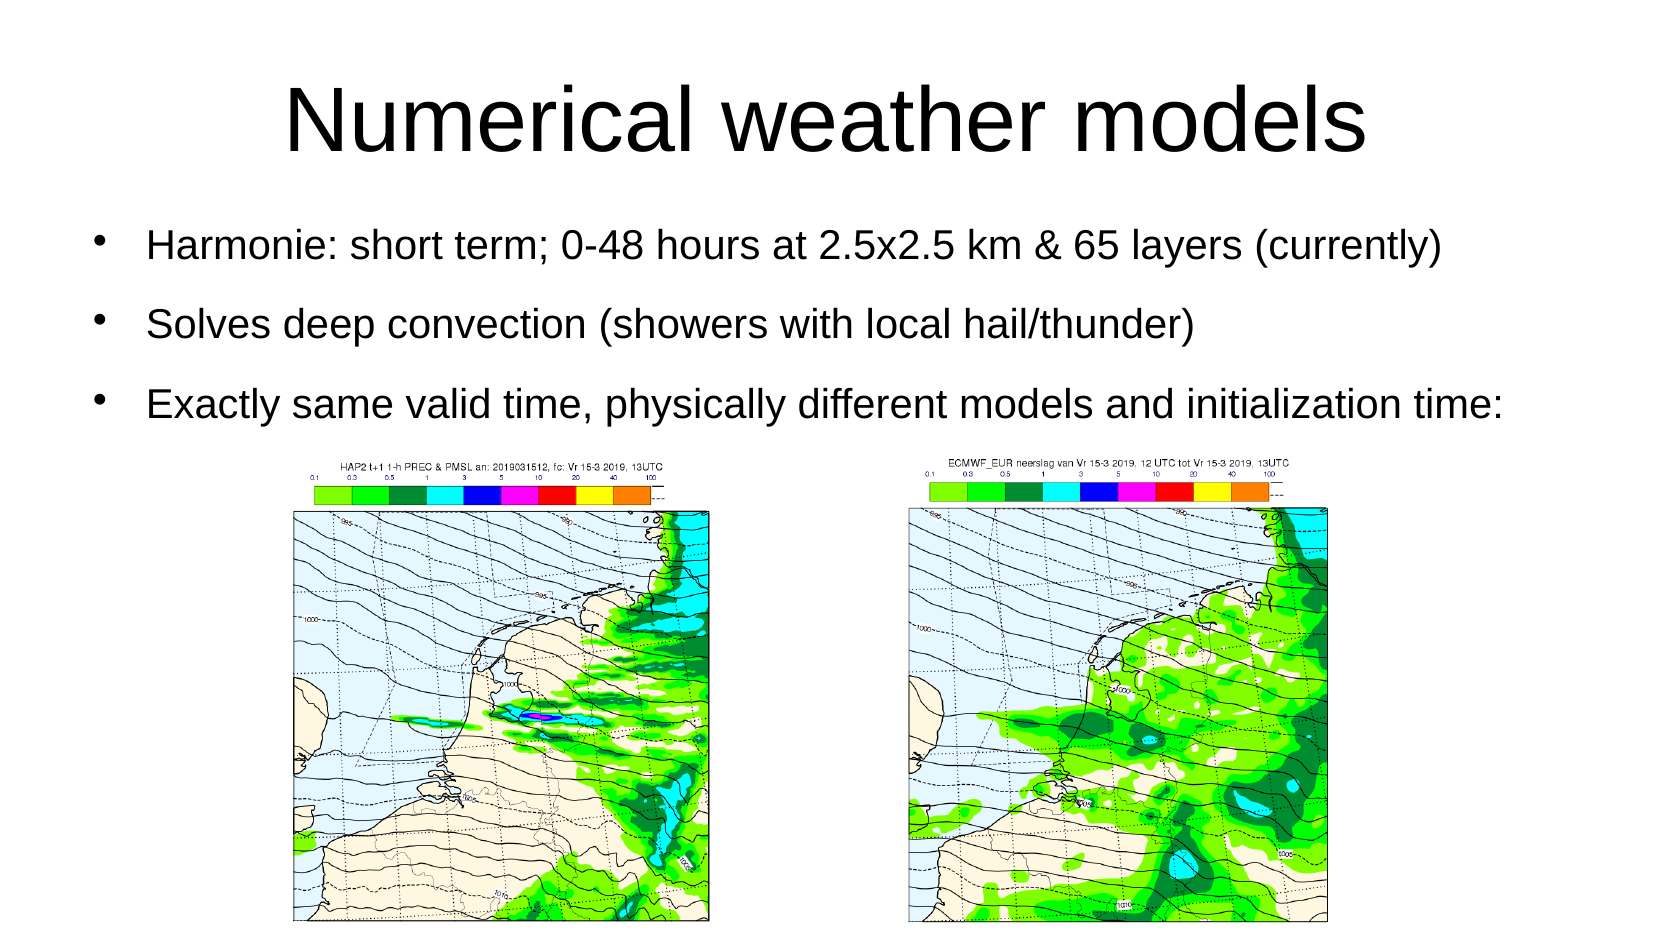

Numerical weather models
Harmonie: short term; 0-48 hours at 2.5x2.5 km & 65 layers (currently)
Solves deep convection (showers with local hail/thunder)
Exactly same valid time, physically different models and initialization time: